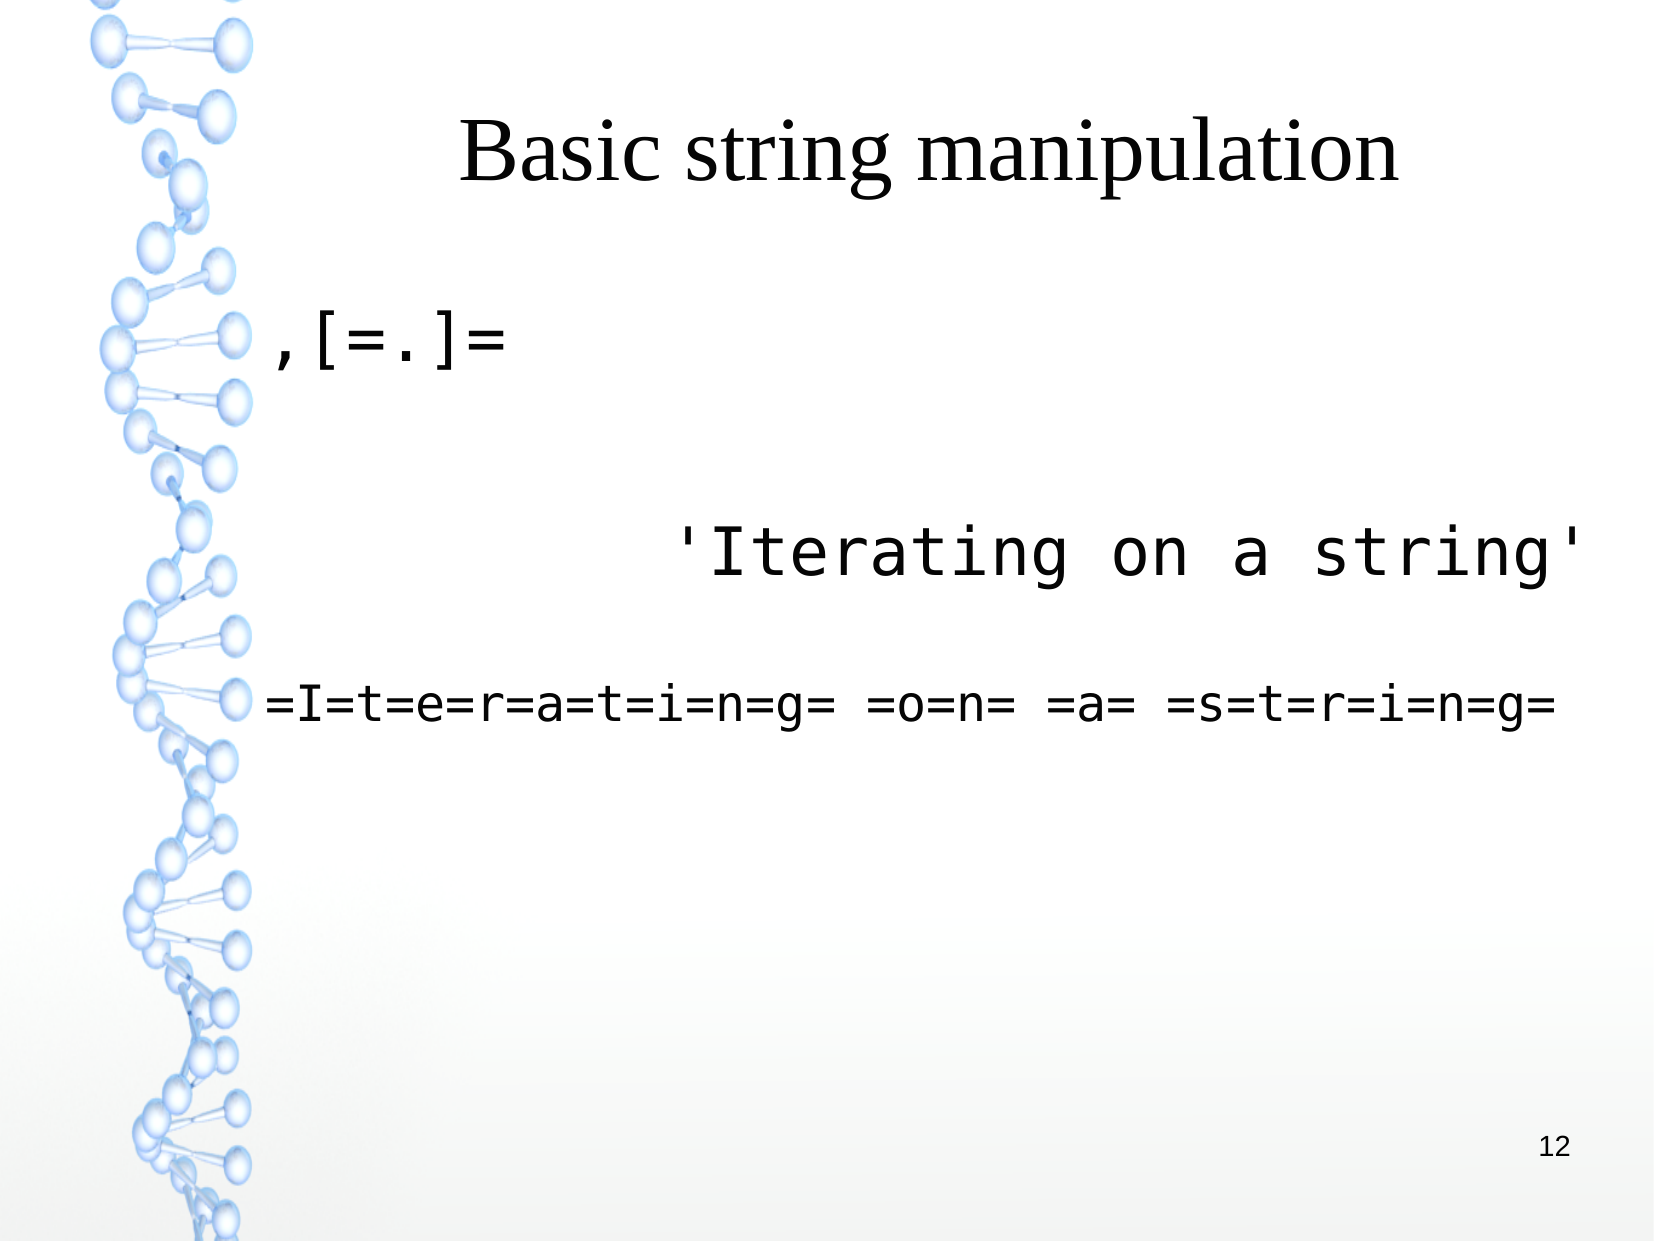

# Basic string manipulation
,[=.]=
'Iterating on a string'
=I=t=e=r=a=t=i=n=g= =o=n= =a= =s=t=r=i=n=g=
12